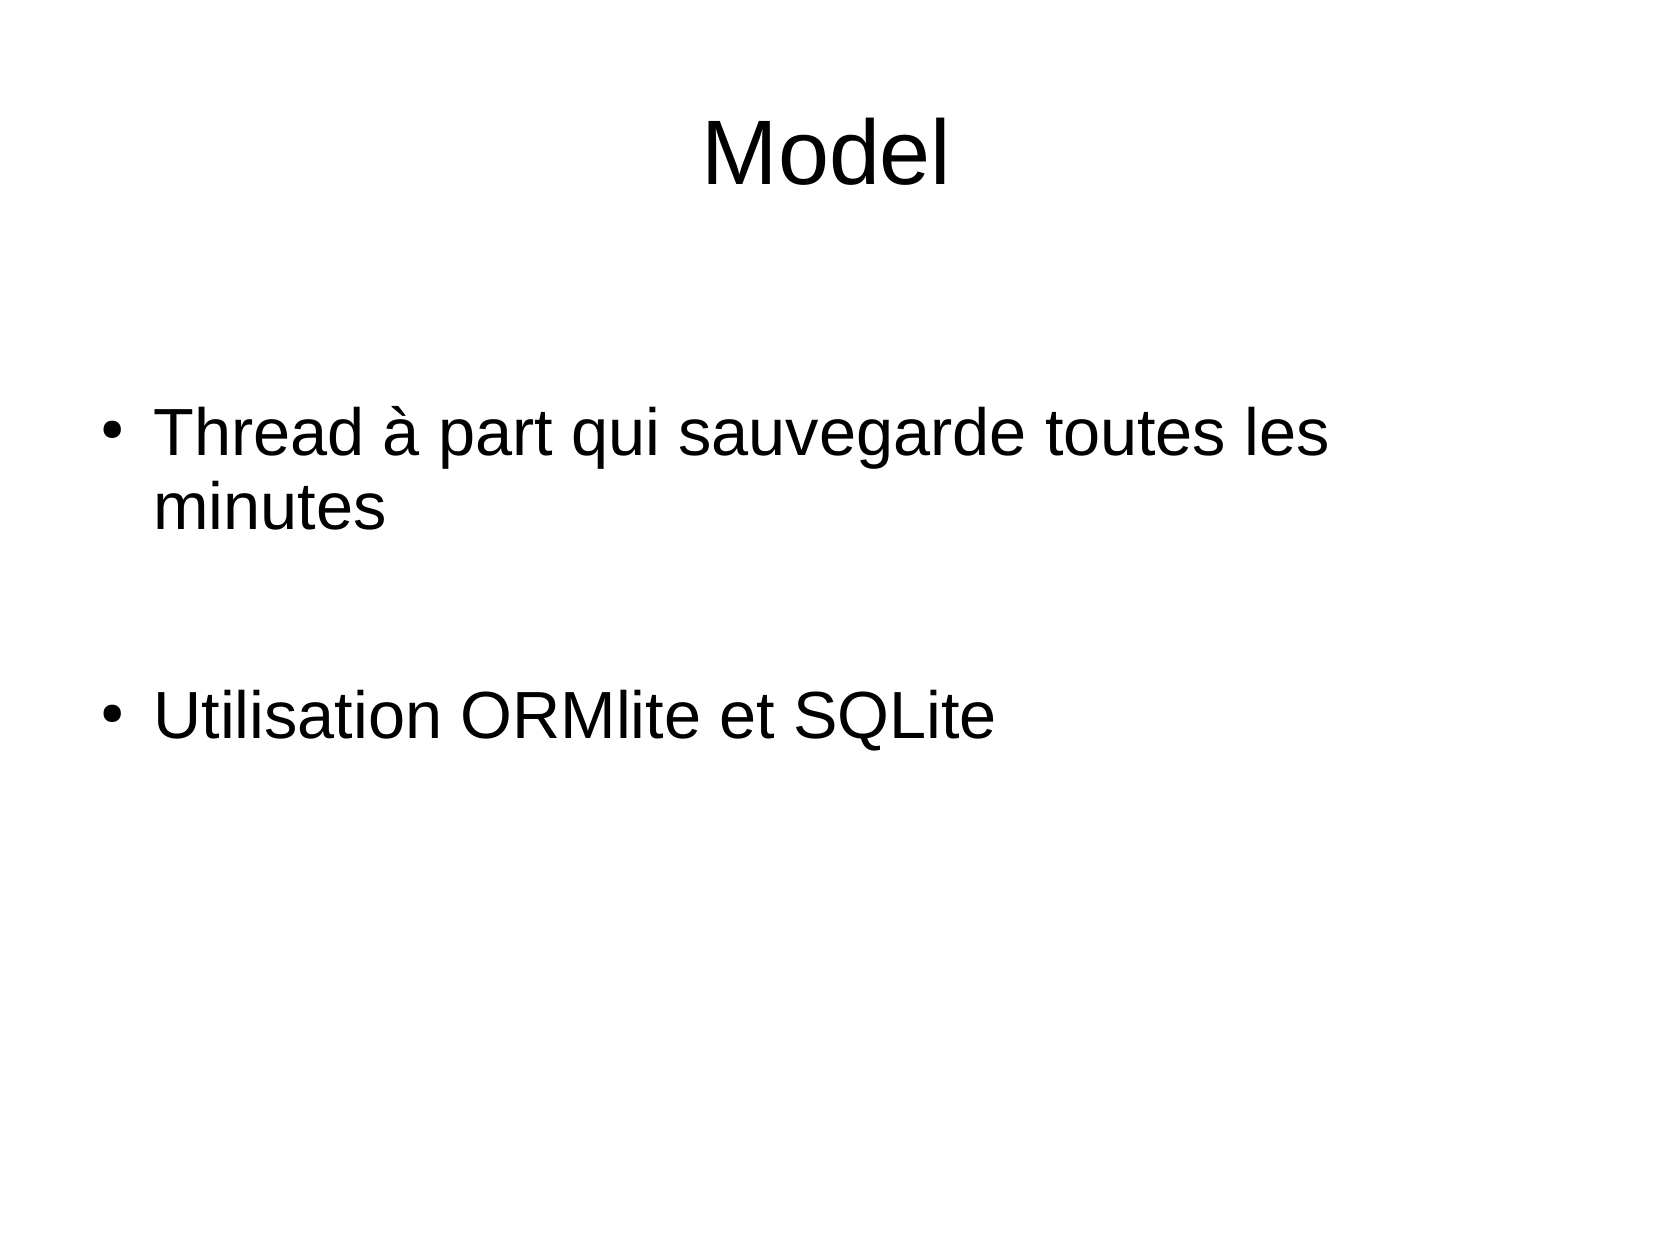

# Model
Thread à part qui sauvegarde toutes les minutes
Utilisation ORMlite et SQLite